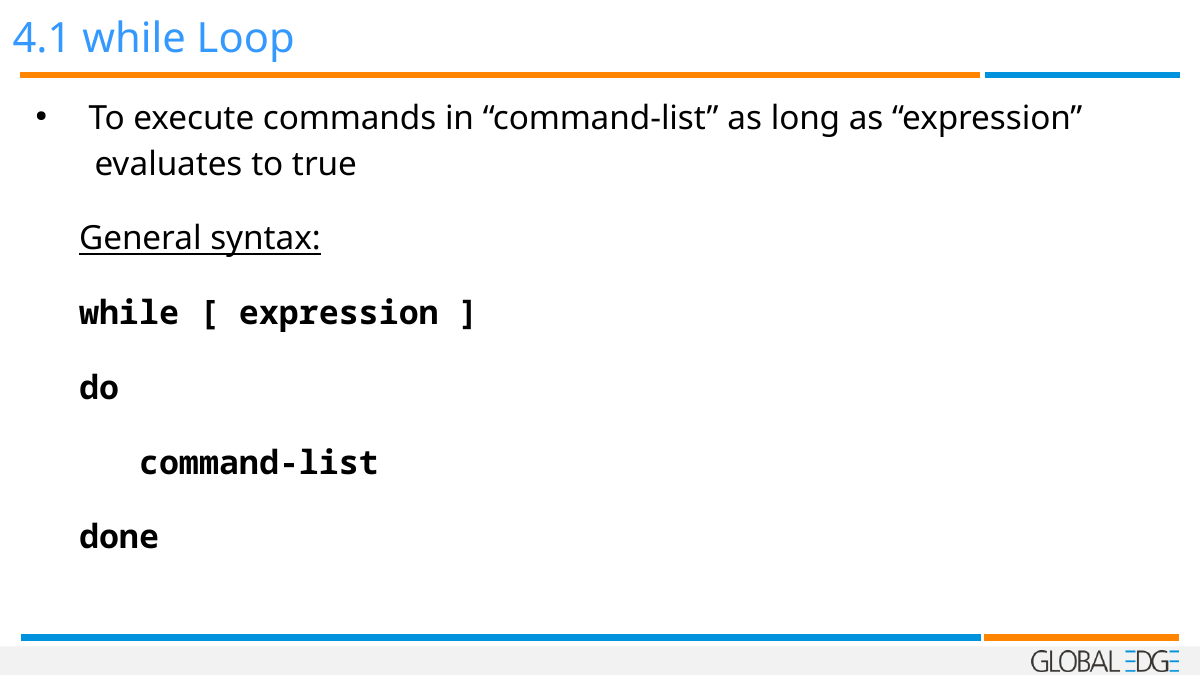

# 4.1 while Loop
To execute commands in “command-list” as long as “expression” evaluates to true
General syntax:
while [ expression ]
do
 command-list
done